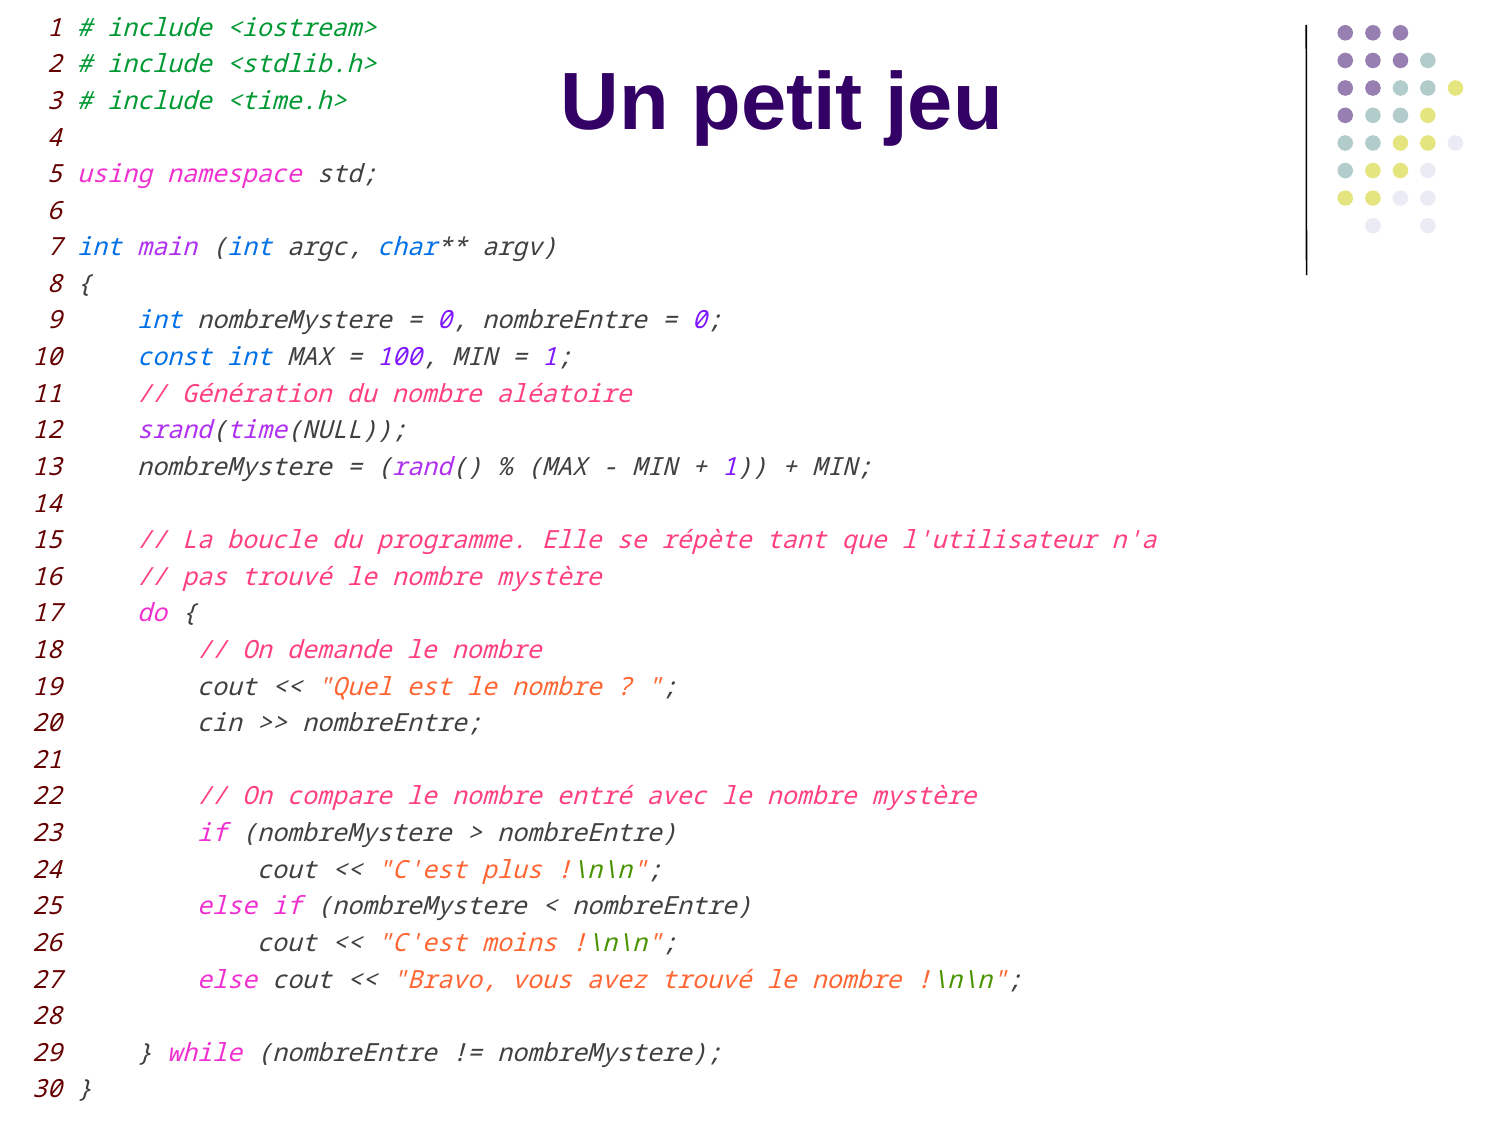

1 # include <iostream>
 2 # include <stdlib.h>
 3 # include <time.h>
 4
 5 using namespace std;
 6
 7 int main (int argc, char** argv)
 8 {
 9 int nombreMystere = 0, nombreEntre = 0;
10 const int MAX = 100, MIN = 1;
11 // Génération du nombre aléatoire
12 srand(time(NULL));
13 nombreMystere = (rand() % (MAX - MIN + 1)) + MIN;
14
15 // La boucle du programme. Elle se répète tant que l'utilisateur n'a
16 // pas trouvé le nombre mystère
17 do {
18 // On demande le nombre
19 cout << "Quel est le nombre ? ";
20 cin >> nombreEntre;
21
22 // On compare le nombre entré avec le nombre mystère
23 if (nombreMystere > nombreEntre)
24 cout << "C'est plus !\n\n";
25 else if (nombreMystere < nombreEntre)
26 cout << "C'est moins !\n\n";
27 else cout << "Bravo, vous avez trouvé le nombre !\n\n";
28
29 } while (nombreEntre != nombreMystere);
30 }
# Un petit jeu